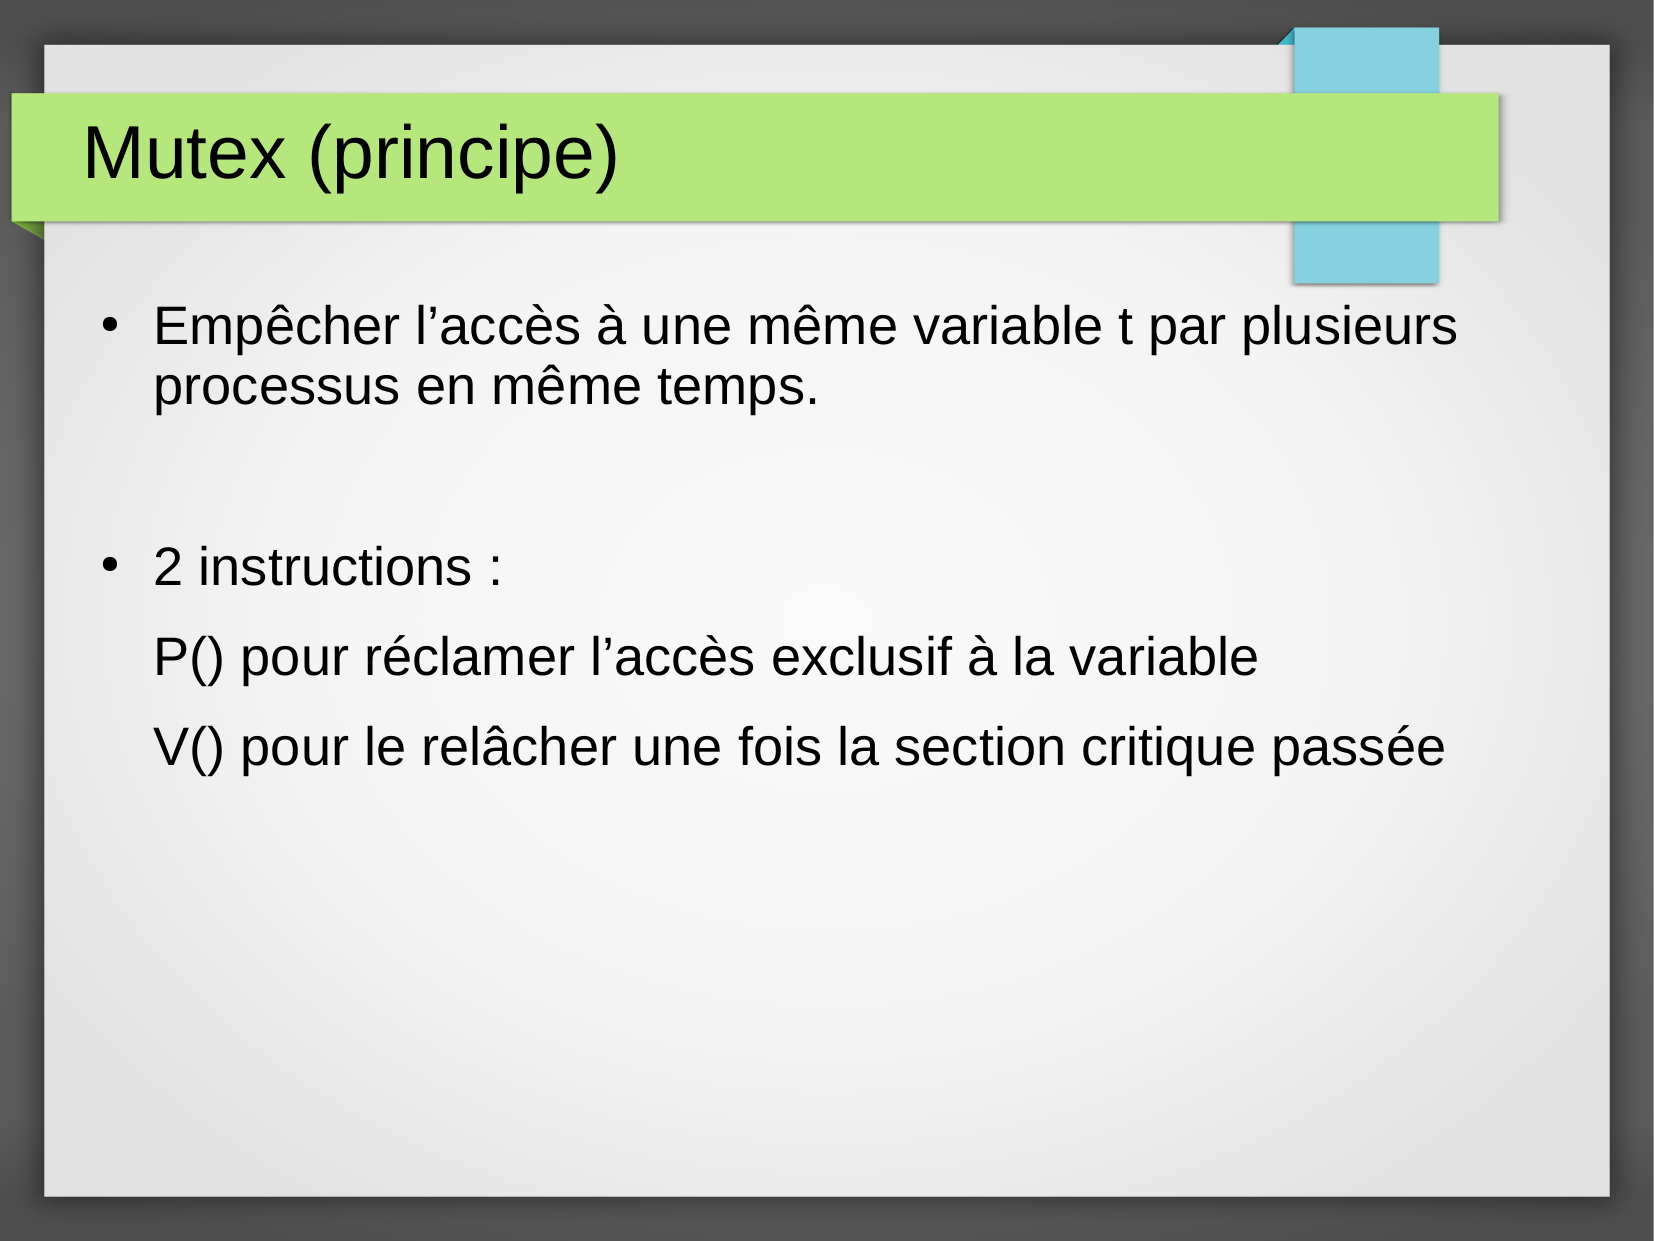

# Mutex (principe)
Empêcher l’accès à une même variable t par plusieurs processus en même temps.
2 instructions :
P() pour réclamer l’accès exclusif à la variable
V() pour le relâcher une fois la section critique passée